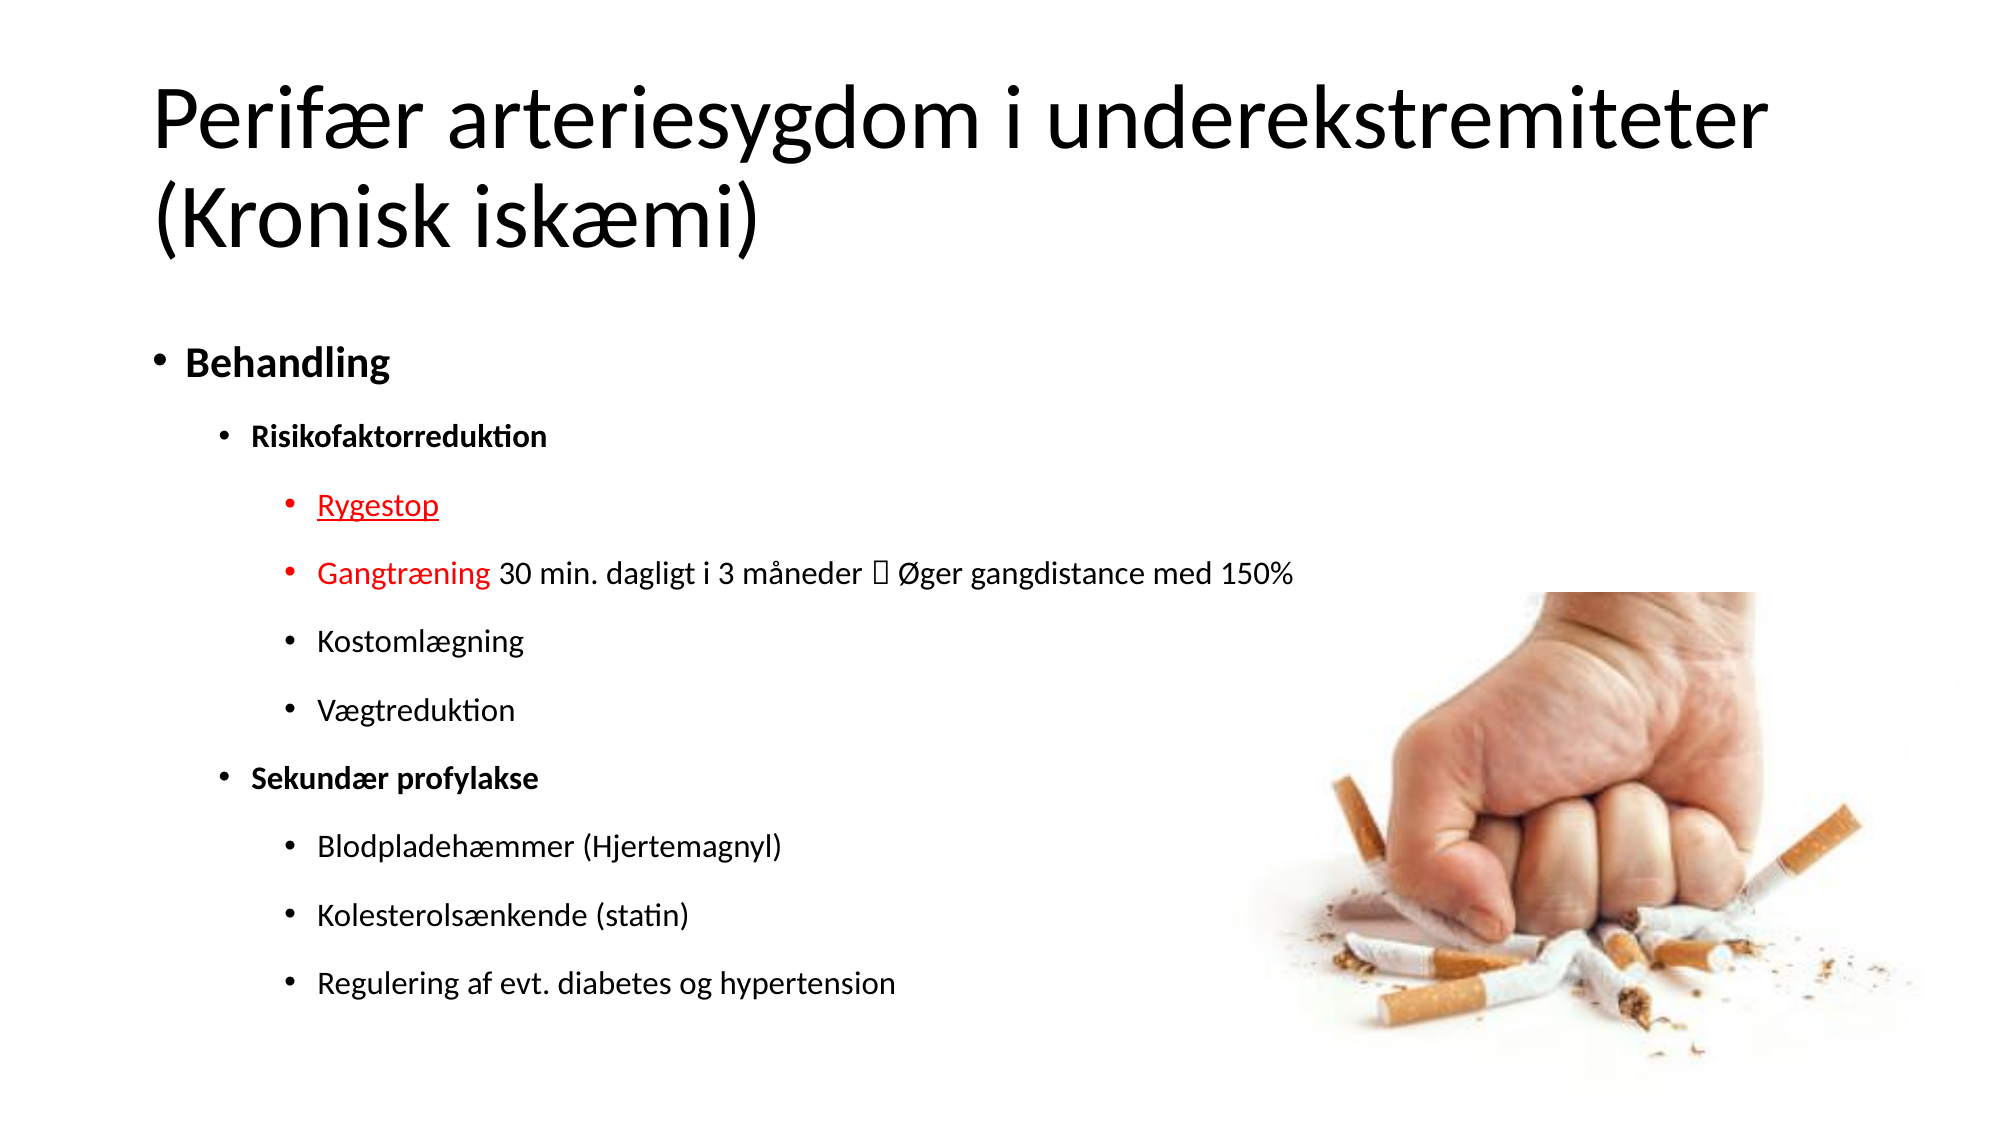

# Perifær arteriesygdom i underekstremiteter (Kronisk iskæmi)
Behandling
Risikofaktorreduktion
Rygestop
Gangtræning 30 min. dagligt i 3 måneder  Øger gangdistance med 150%
Kostomlægning
Vægtreduktion
Sekundær profylakse
Blodpladehæmmer (Hjertemagnyl)
Kolesterolsænkende (statin)
Regulering af evt. diabetes og hypertension